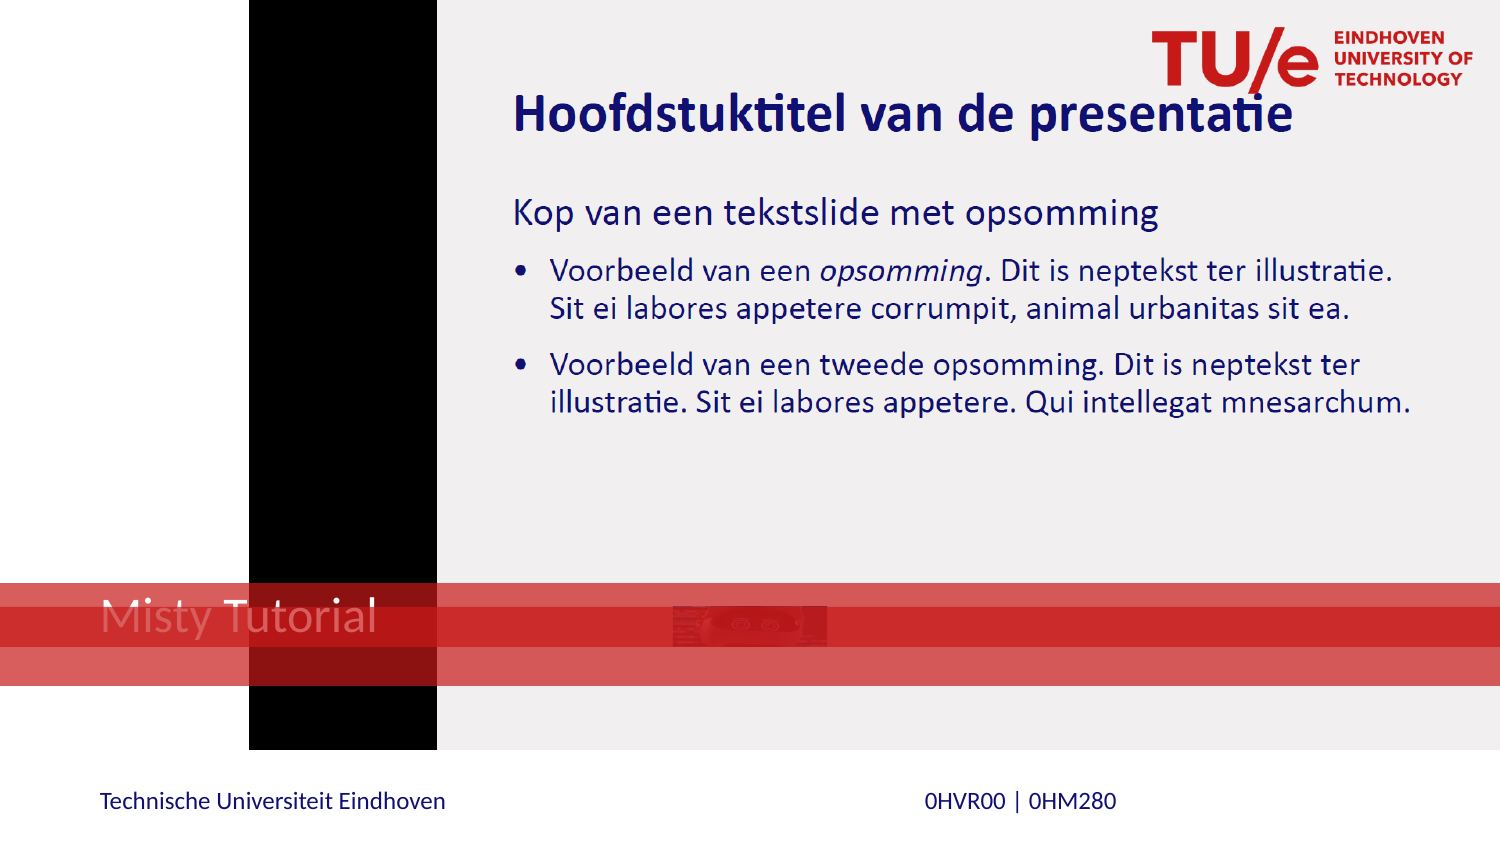

Misty Tutorial
# Raymond Cuijpers	Simon Belgers r.h.cuijpers@tue.nl	s.belgers@tue.nl
Technische Universiteit Eindhoven							0HVR00 | 0HM280